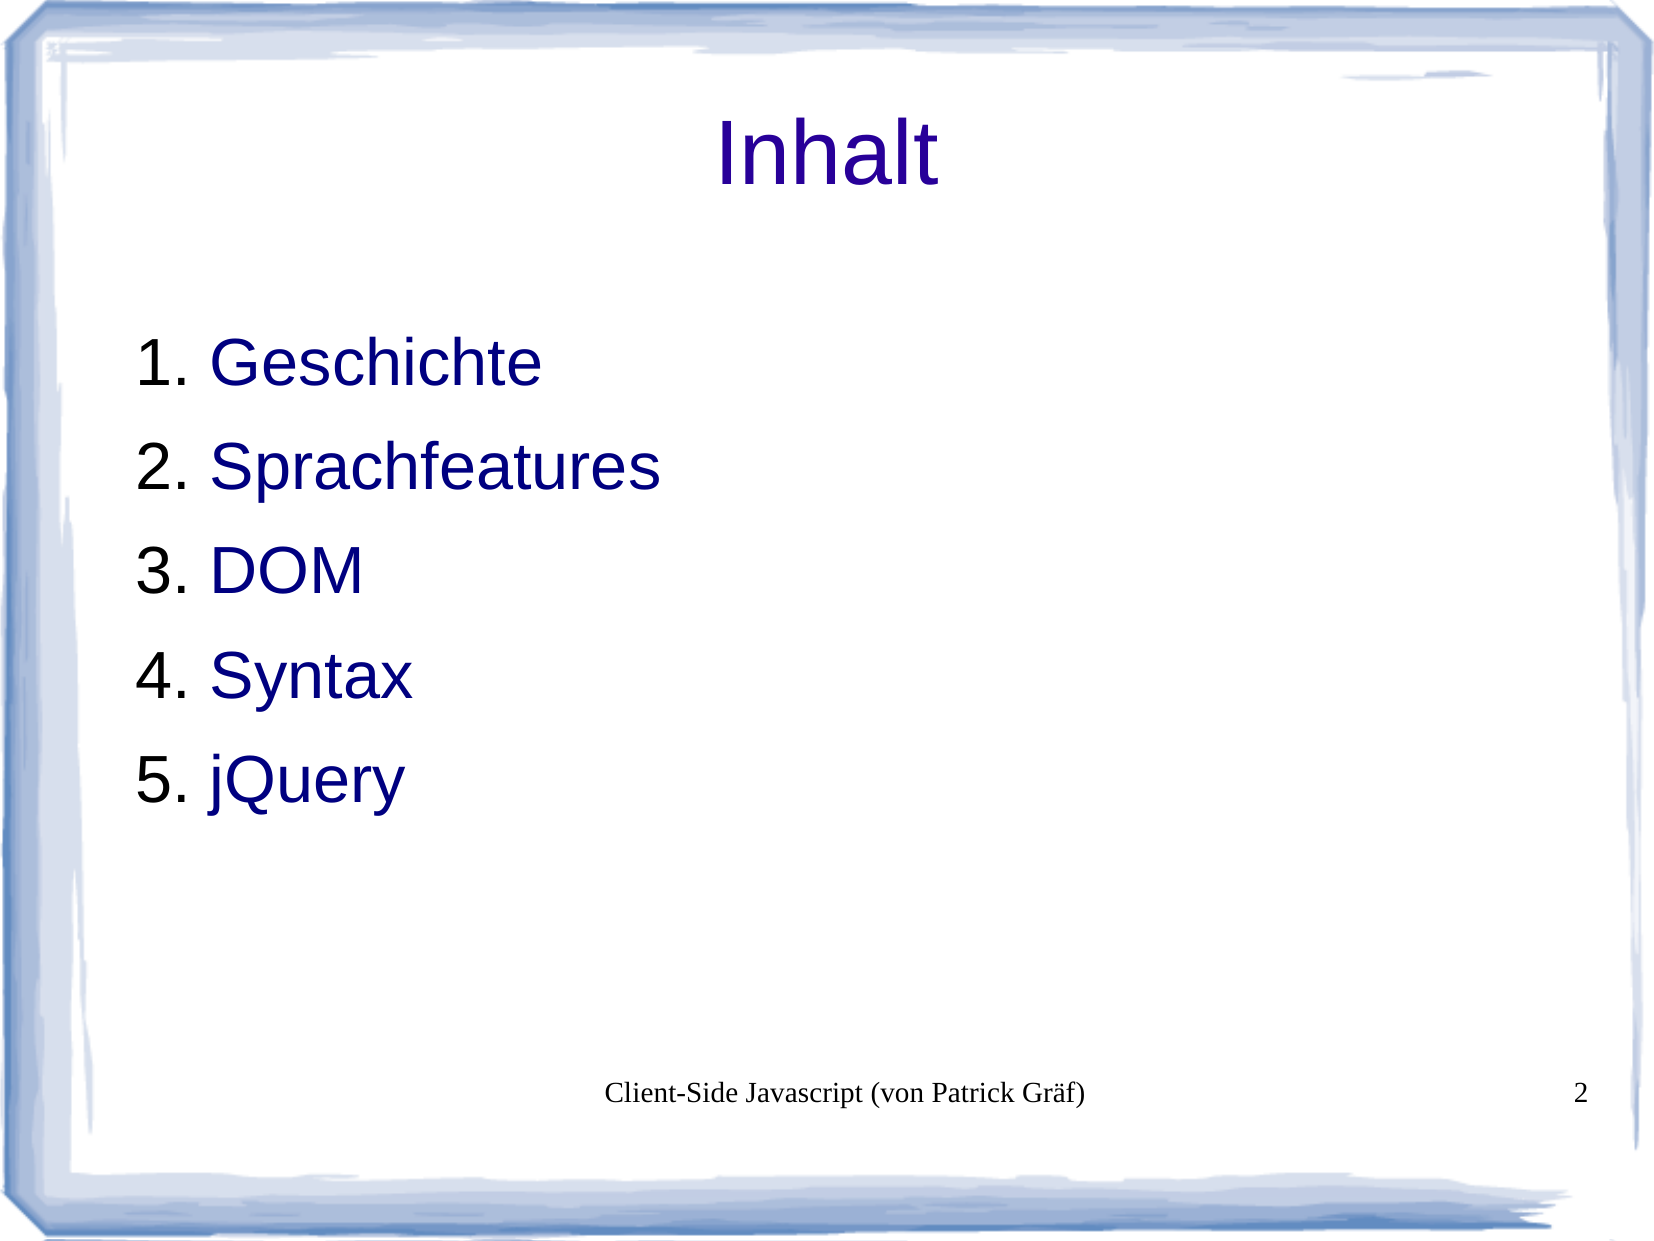

# Inhalt
 Geschichte
 Sprachfeatures
 DOM
 Syntax
 jQuery
Client-Side Javascript (von Patrick Gräf)
2